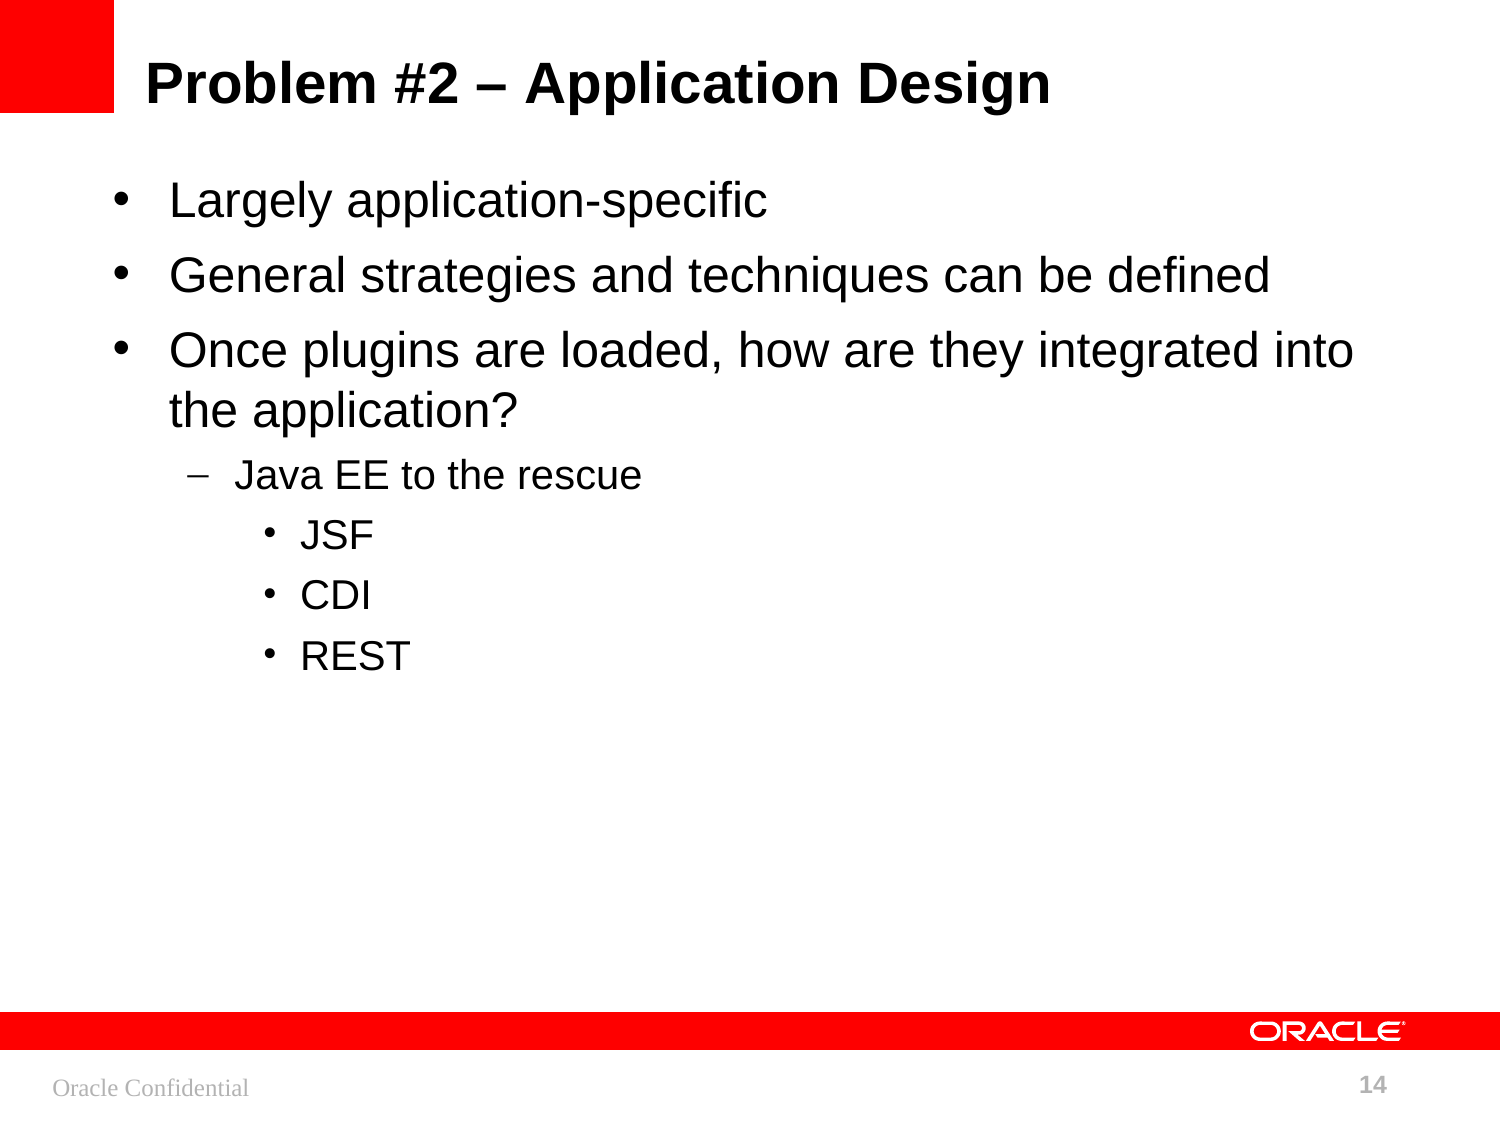

# Problem #2 – Application Design
Largely application-specific
General strategies and techniques can be defined
Once plugins are loaded, how are they integrated into the application?
Java EE to the rescue
JSF
CDI
REST